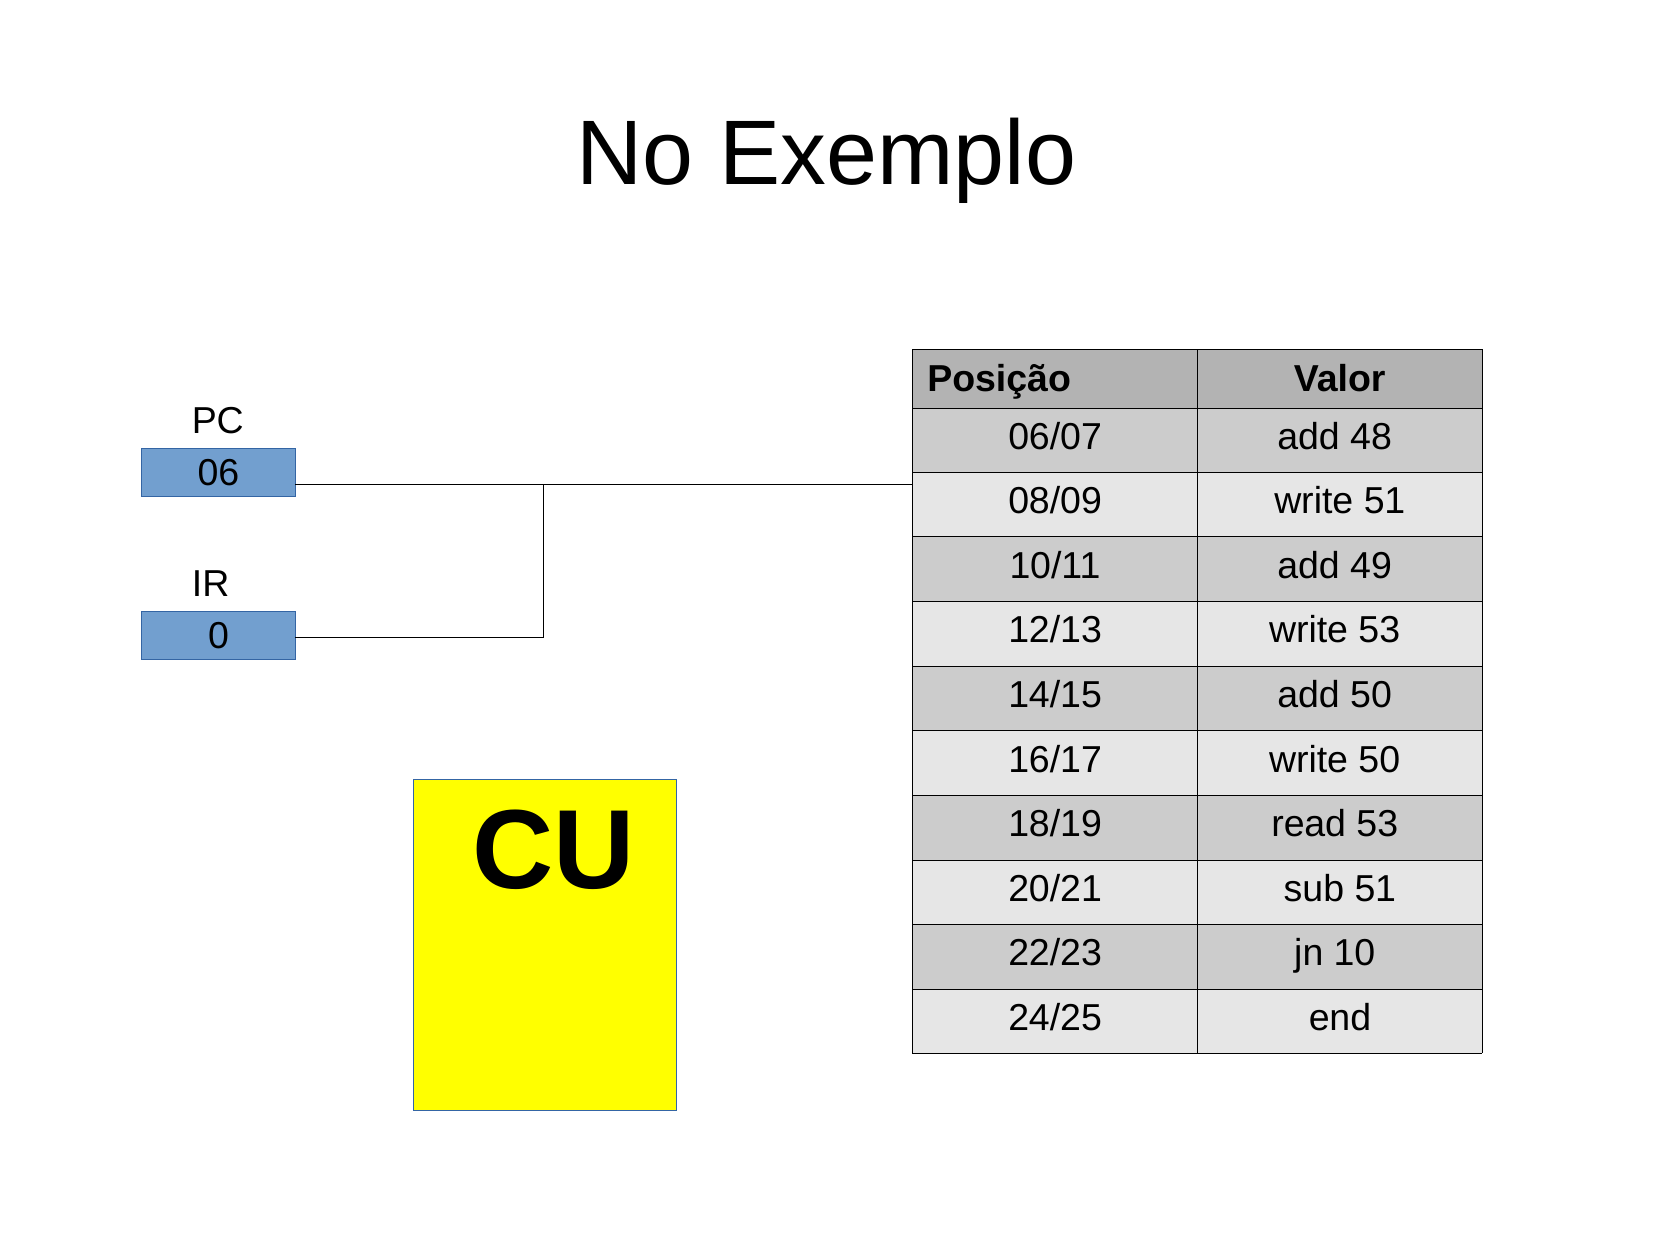

# No Exemplo
| Posição | Valor |
| --- | --- |
| 06/07 | add 48 |
| 08/09 | write 51 |
| 10/11 | add 49 |
| 12/13 | write 53 |
| 14/15 | add 50 |
| 16/17 | write 50 |
| 18/19 | read 53 |
| 20/21 | sub 51 |
| 22/23 | jn 10 |
| 24/25 | end |
PC
06
IR
0
CU